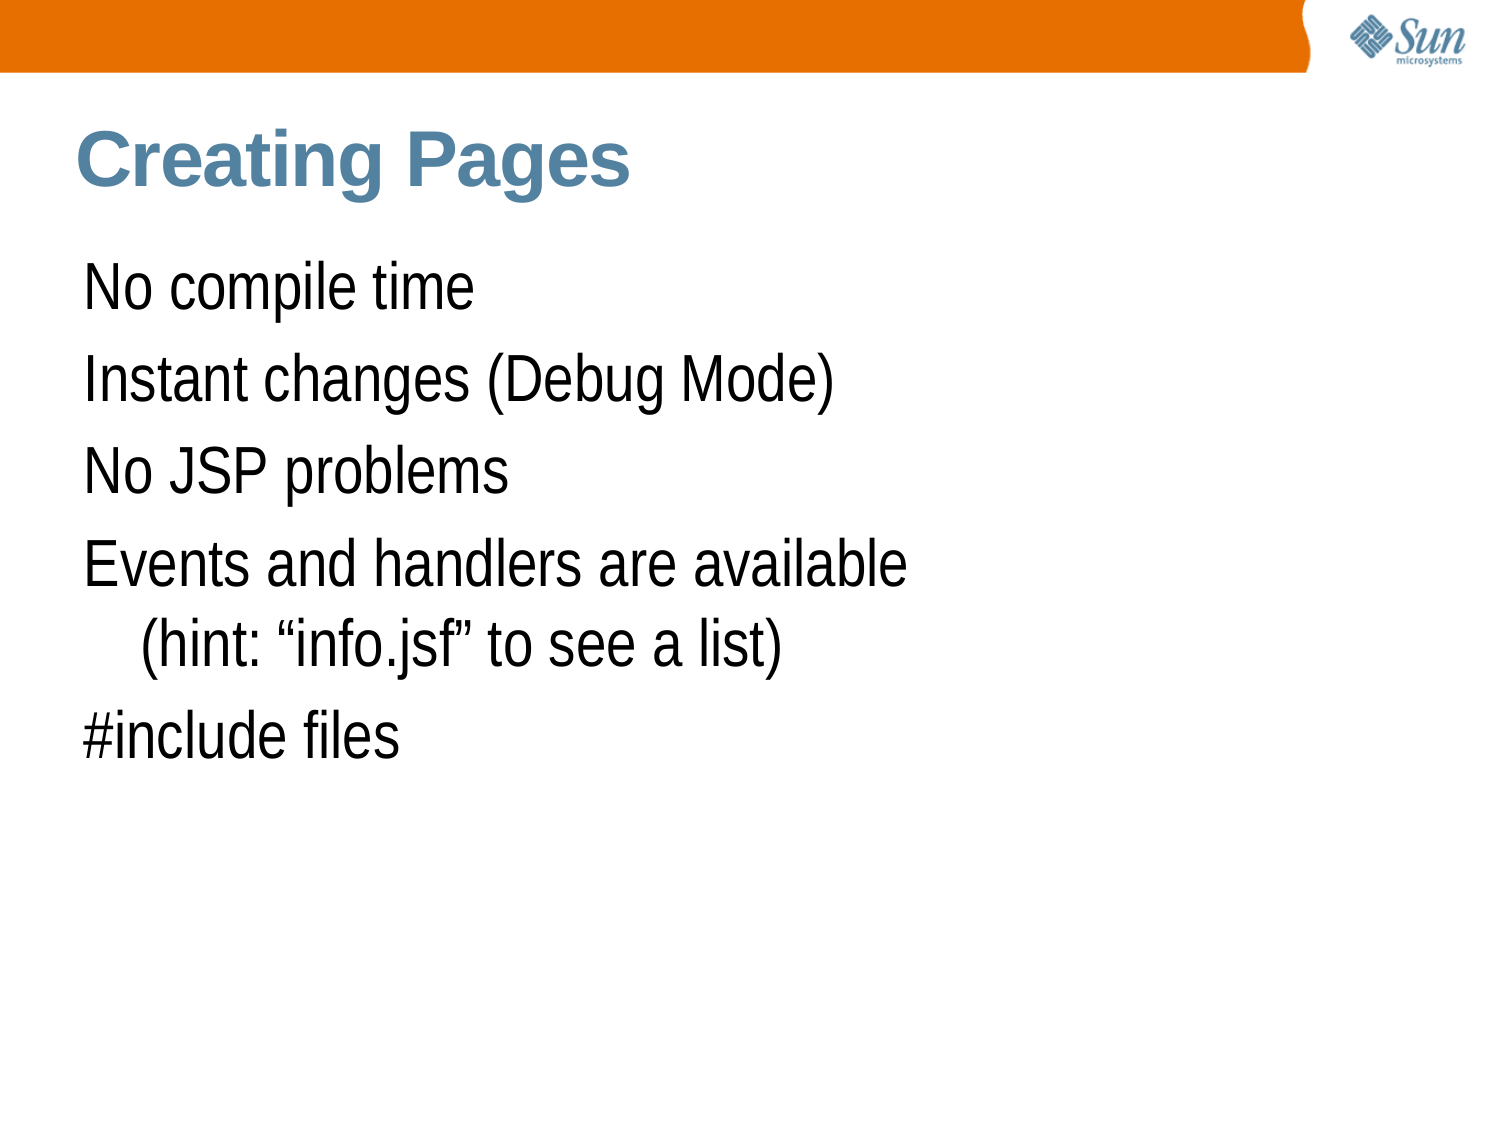

# Creating Pages
No compile time
Instant changes (Debug Mode)
No JSP problems
Events and handlers are available
(hint: “info.jsf” to see a list)
#include files